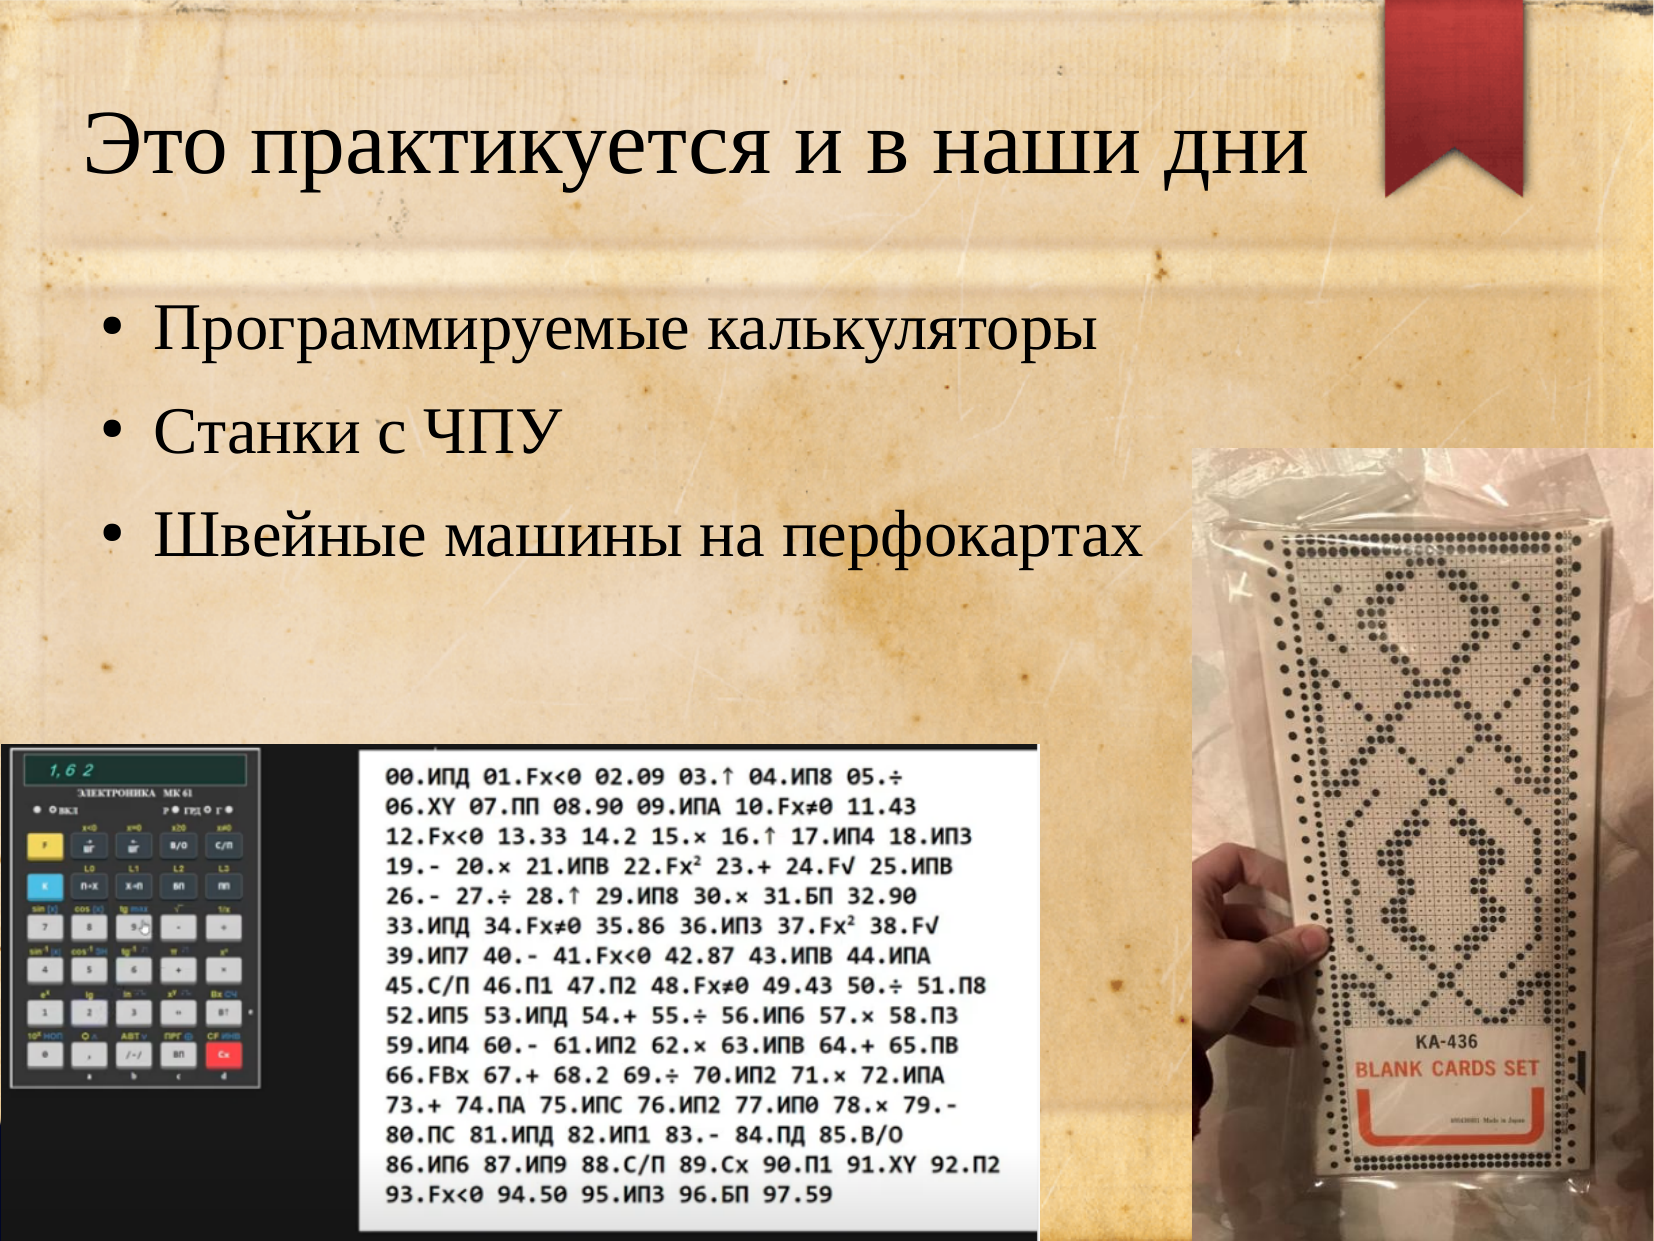

# Это практикуется и в наши дни
Программируемые калькуляторы
Станки с ЧПУ
Швейные машины на перфокартах